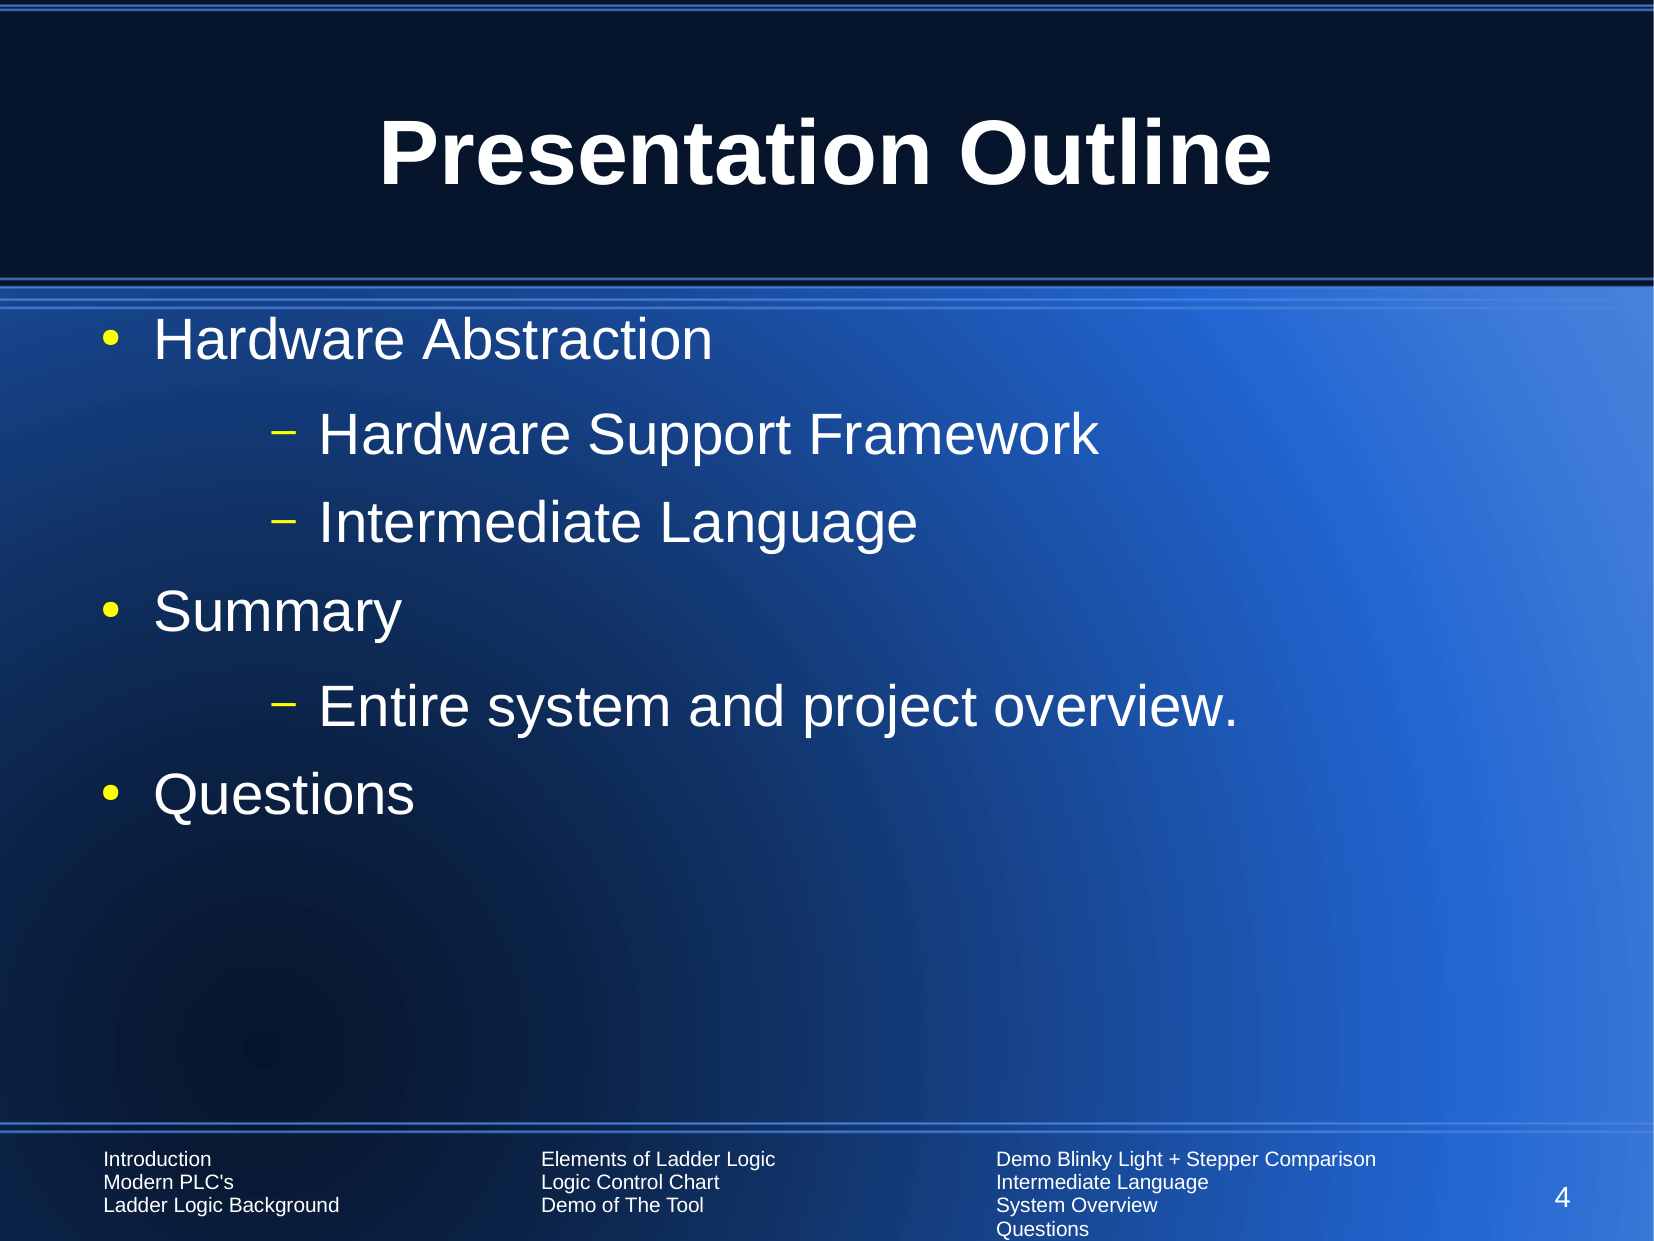

# Presentation Outline
Hardware Abstraction
Hardware Support Framework
Intermediate Language
Summary
Entire system and project overview.
Questions
4